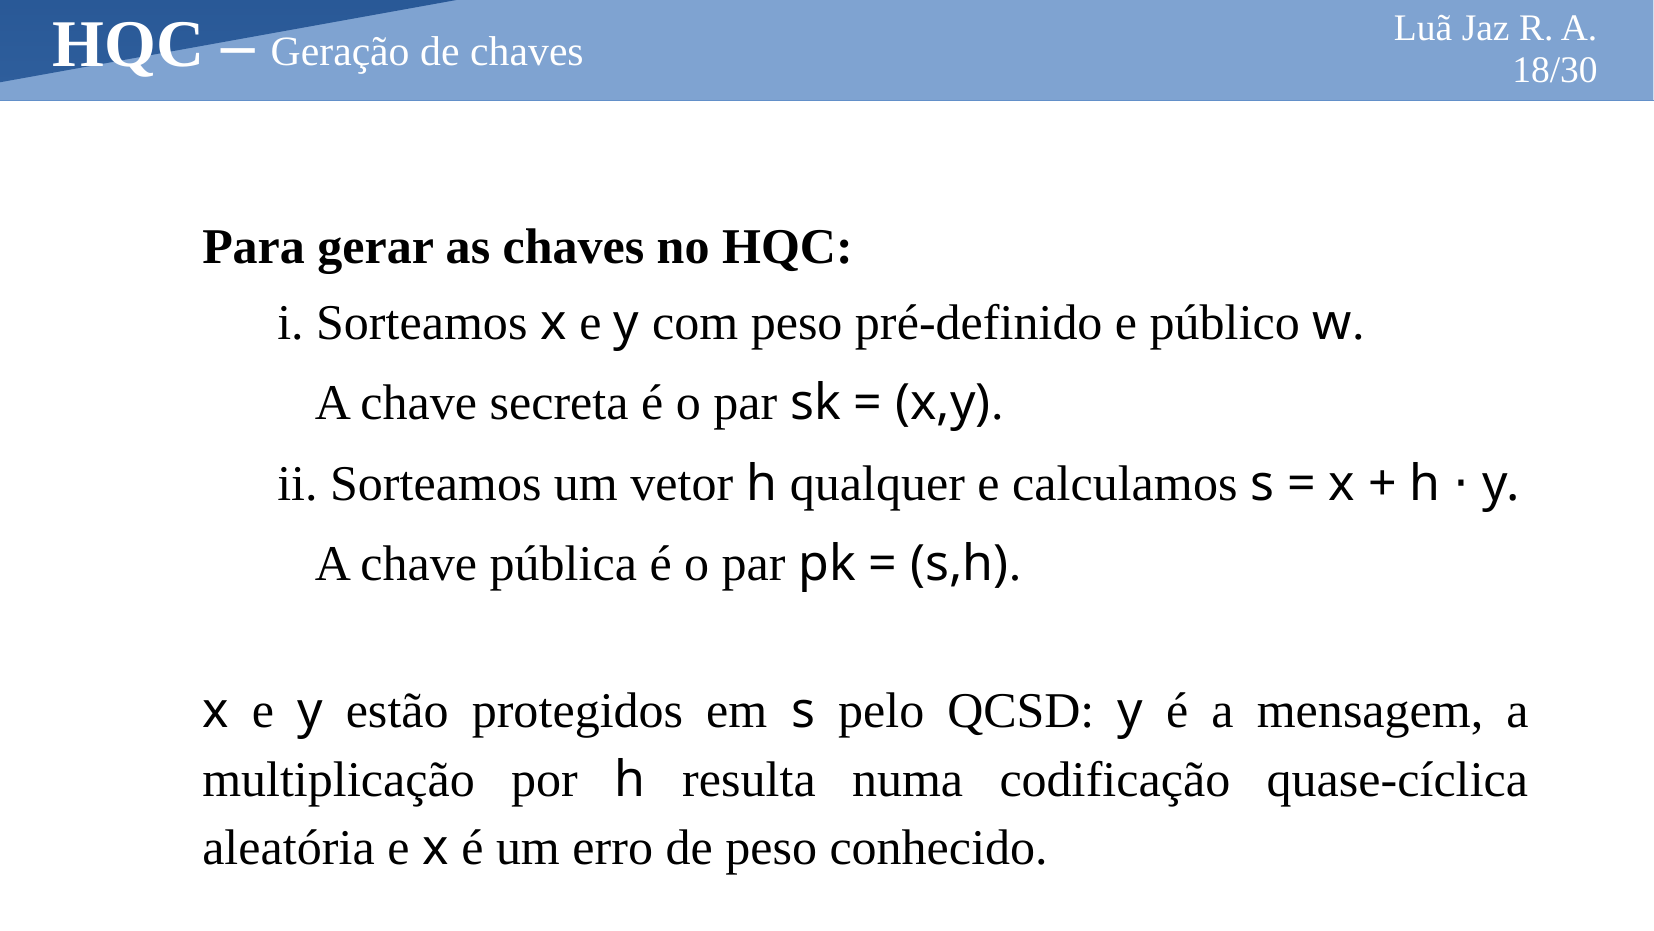

HQC –
Luã Jaz R. A.
18/30
Geração de chaves
Para gerar as chaves no HQC:
	i. Sorteamos x e y com peso pré-definido e público w.
	 A chave secreta é o par sk = (x,y).
	ii. Sorteamos um vetor h qualquer e calculamos s = x + h ⋅ y.
	 A chave pública é o par pk = (s,h).
x e y estão protegidos em s pelo QCSD: y é a mensagem, a multiplicação por h resulta numa codificação quase-cíclica aleatória e x é um erro de peso conhecido.